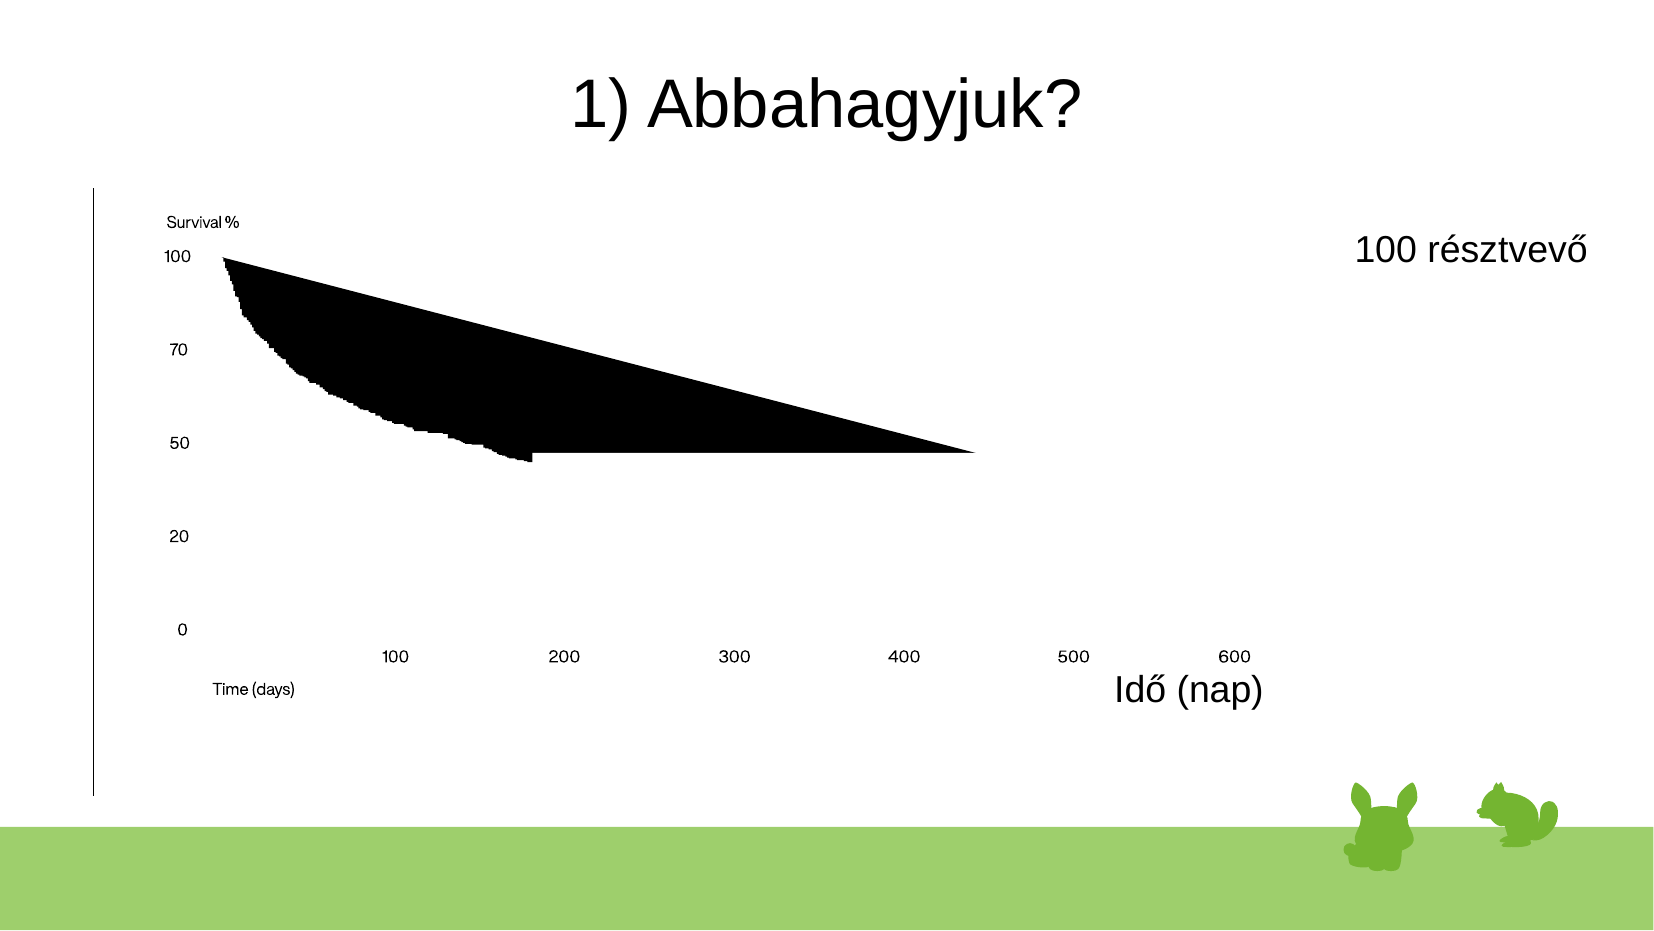

# 1) Abbahagyjuk?
100 résztvevő
Idő (nap)